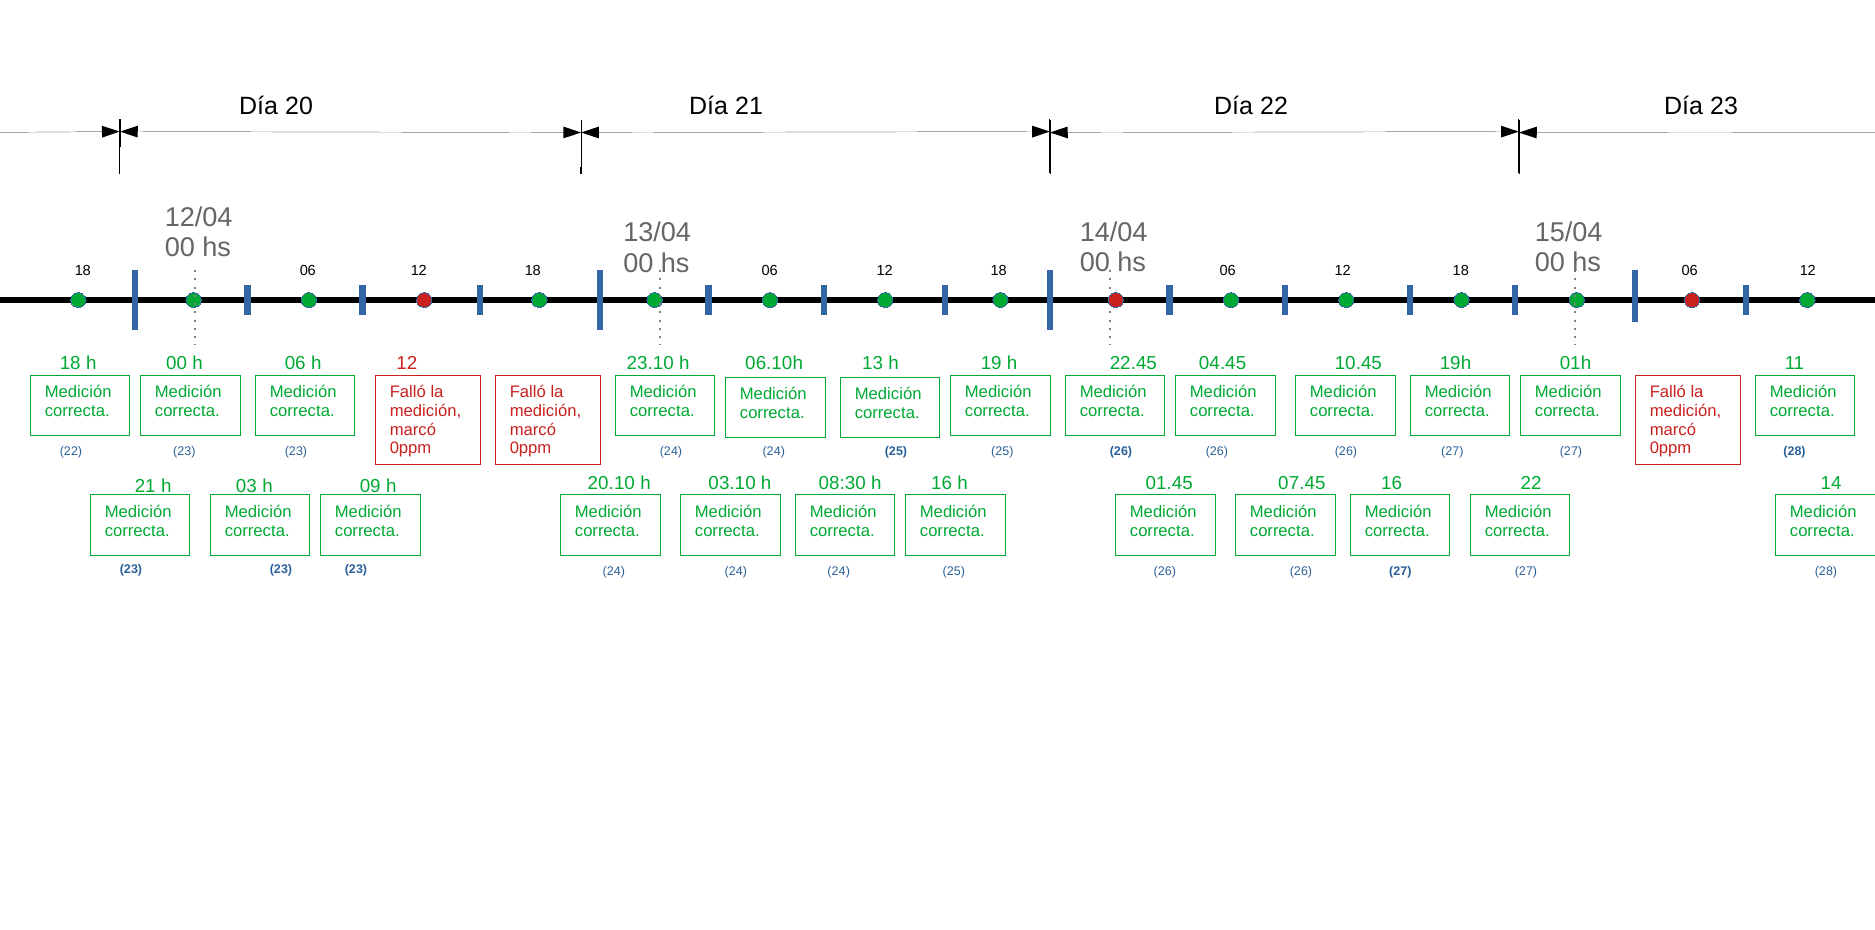

Día 20						Día 21							Día 22						Día 23
12/04
00 hs
14/04
00 hs
15/04
00 hs
13/04
00 hs
18 			06	 12		18			 06	 12		 18			 06	 12	 18			 06		12
18 h	 00 h 		06 h	 12		 	 23.10 h	 06.10h	 13 h	 19 h		22.45 04.45		10.45 19h	 	01h		 	11
Medición correcta.
Medición correcta.
Medición correcta.
Falló la medición, marcó 0ppm
Falló la medición, marcó 0ppm
Medición correcta.
Medición correcta.
Medición correcta.
Medición correcta.
Medición correcta.
Medición correcta.
Medición correcta.
Falló la medición, marcó 0ppm
Medición correcta.
Medición correcta.
Medición correcta.
(22)	 (23)		(23)	 	 	 	 	(24) (24)		(25)	 (25)		(26)	 (26)		(26)	 (27)		(27)		 (28)
	 20.10 h 03.10 h 08:30 h	 16 h	 		01.45	 07.45	 16	 	22			 	14
21 h	 03 h		09 h
Medición correcta.
Medición correcta.
Medición correcta.
Medición correcta.
Medición correcta.
Medición correcta.
Medición correcta.
Medición correcta.
Medición correcta.
Medición correcta.
Medición correcta.
Medición correcta.
(23)		(23)	(23)
 	 (24)	 (24) (24)	 (25)	 		 (26)		(26)	 (27)		(27)			 	(28)